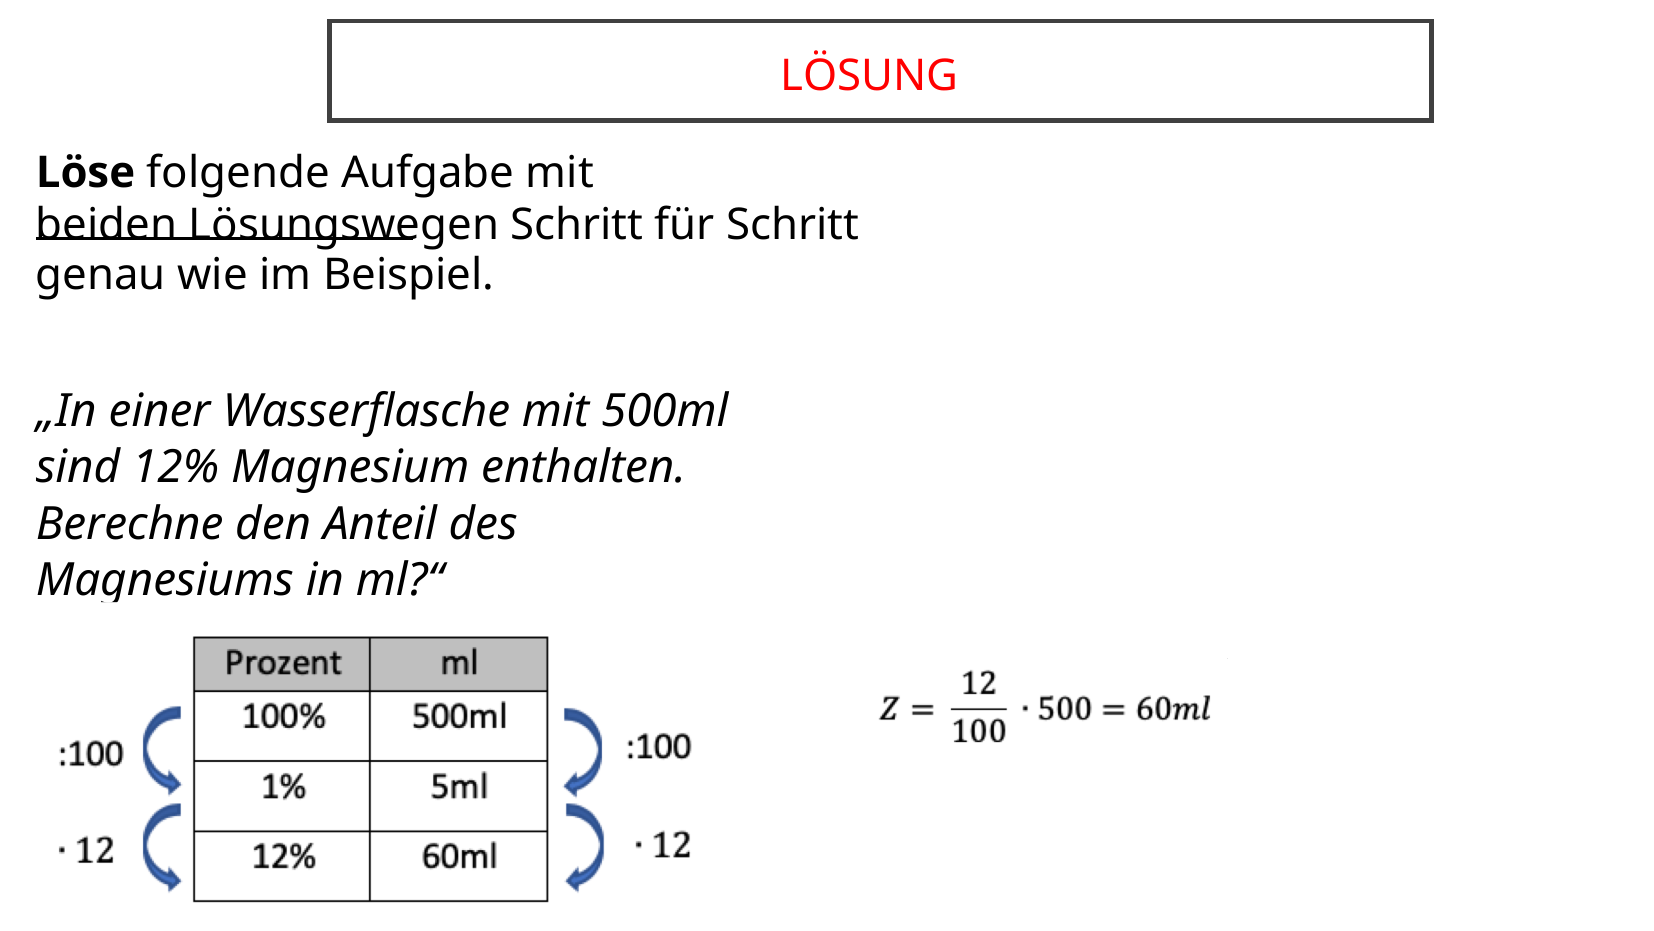

LÖSUNG
Löse folgende Aufgabe mit
beiden Lösungswegen Schritt für Schritt
genau wie im Beispiel.
„In einer Wasserflasche mit 500ml
sind 12% Magnesium enthalten.
Berechne den Anteil des
Magnesiums in ml?“